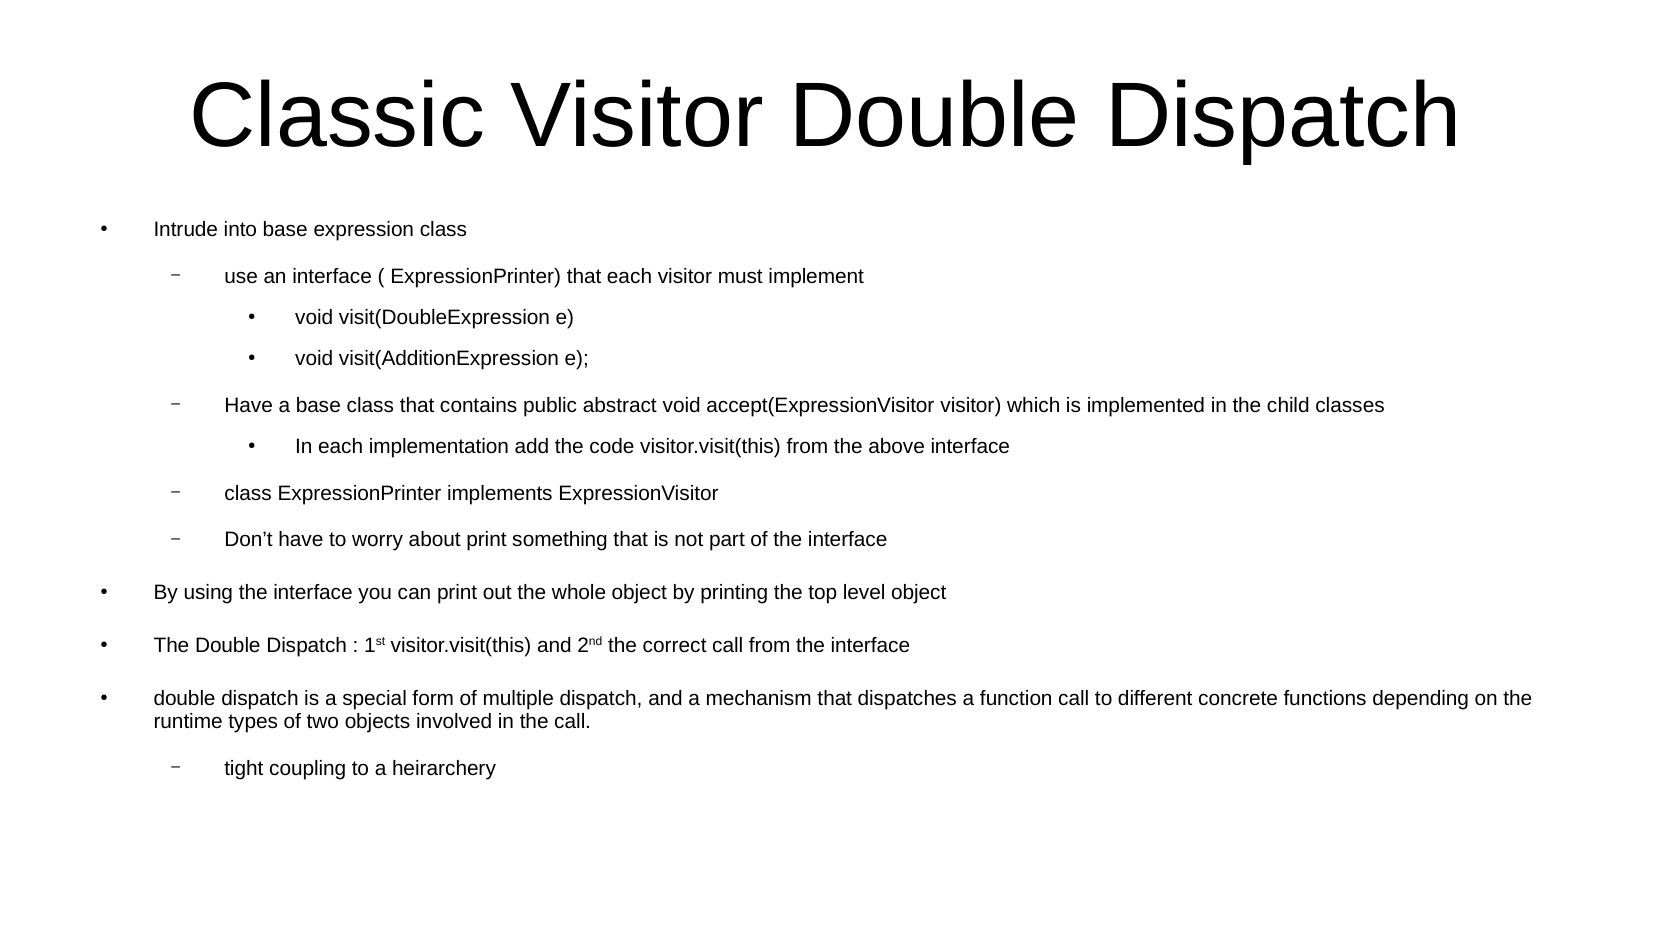

# Classic Visitor Double Dispatch
Intrude into base expression class
use an interface ( ExpressionPrinter) that each visitor must implement
void visit(DoubleExpression e)
void visit(AdditionExpression e);
Have a base class that contains public abstract void accept(ExpressionVisitor visitor) which is implemented in the child classes
In each implementation add the code visitor.visit(this) from the above interface
class ExpressionPrinter implements ExpressionVisitor
Don’t have to worry about print something that is not part of the interface
By using the interface you can print out the whole object by printing the top level object
The Double Dispatch : 1st visitor.visit(this) and 2nd the correct call from the interface
double dispatch is a special form of multiple dispatch, and a mechanism that dispatches a function call to different concrete functions depending on the runtime types of two objects involved in the call.
tight coupling to a heirarchery